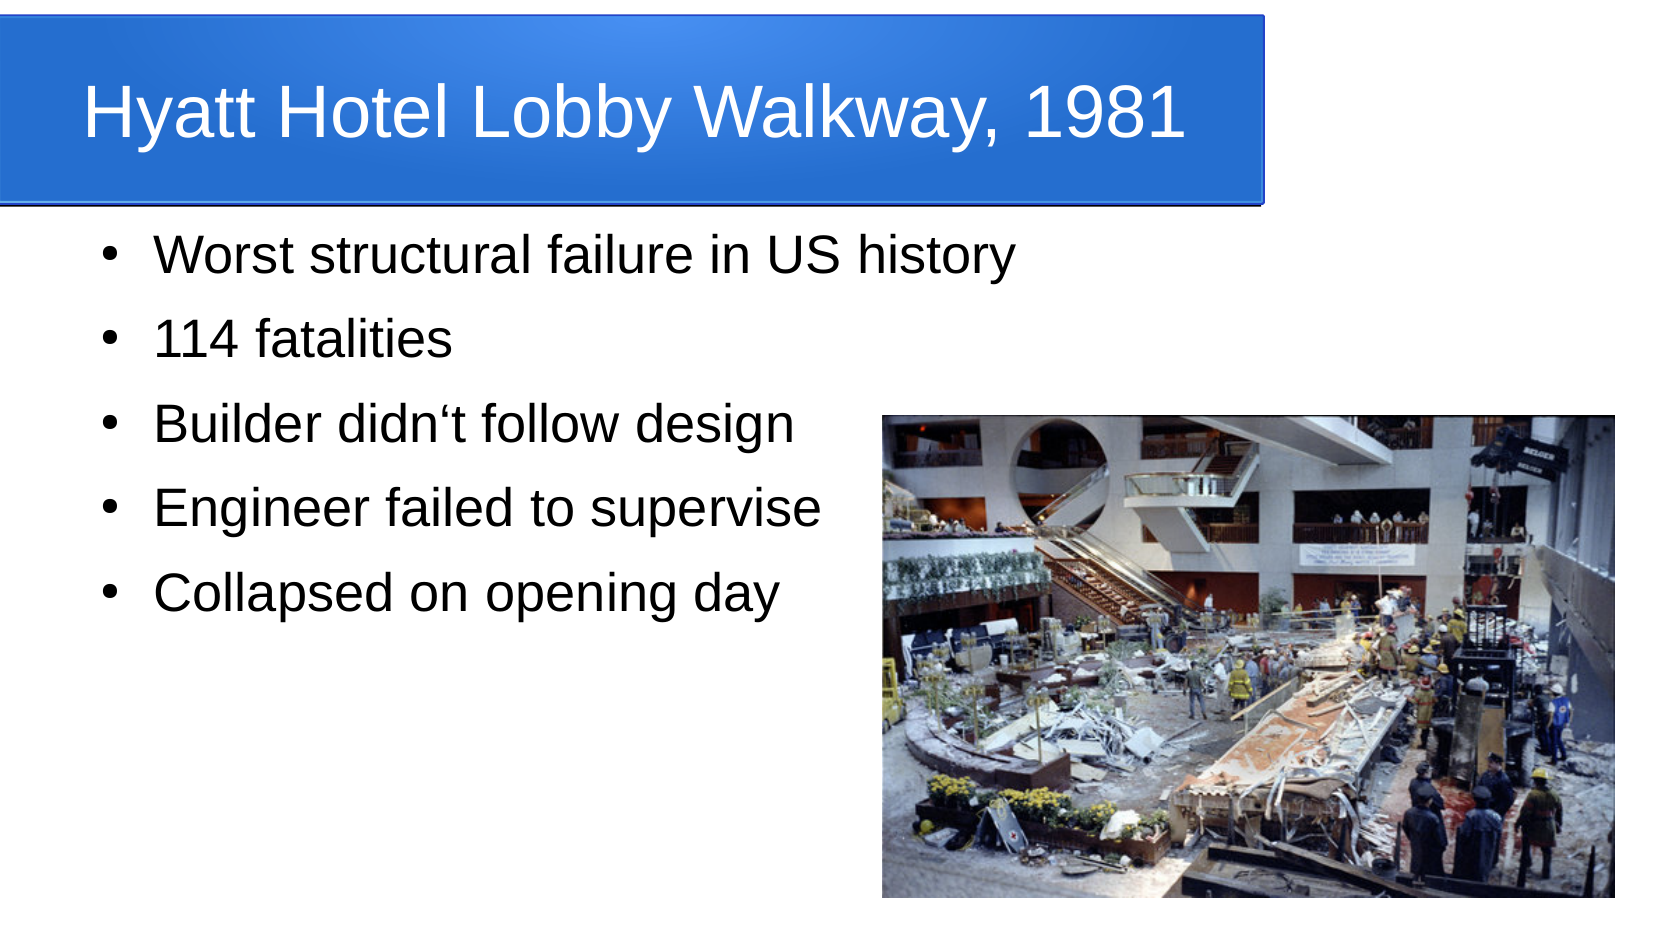

# Hyatt Hotel Lobby Walkway, 1981
Worst structural failure in US history
114 fatalities
Builder didn‘t follow design
Engineer failed to supervise
Collapsed on opening day